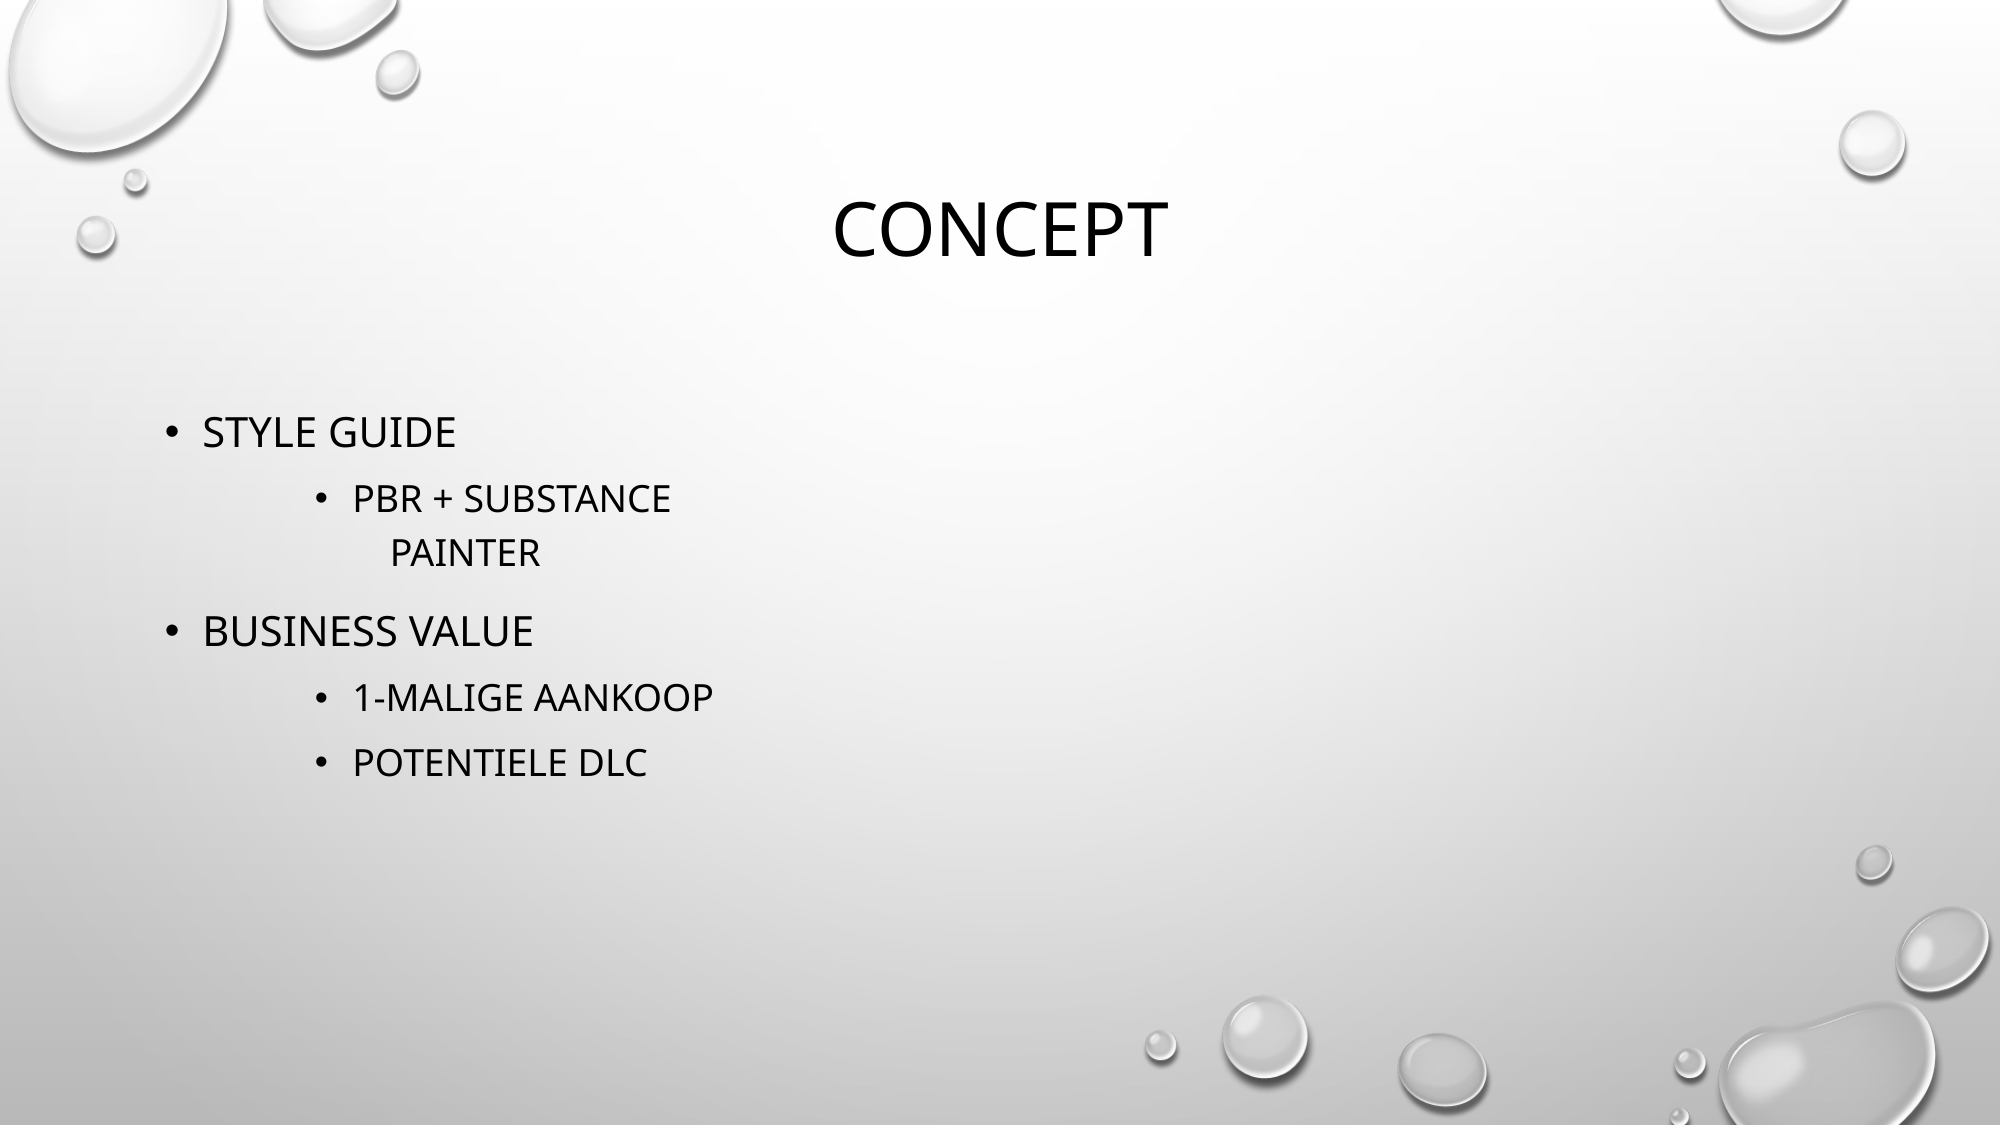

# Concept
Style guide
PBR + Substance painter
Business value
1-malige aankoop
Potentiele dlc